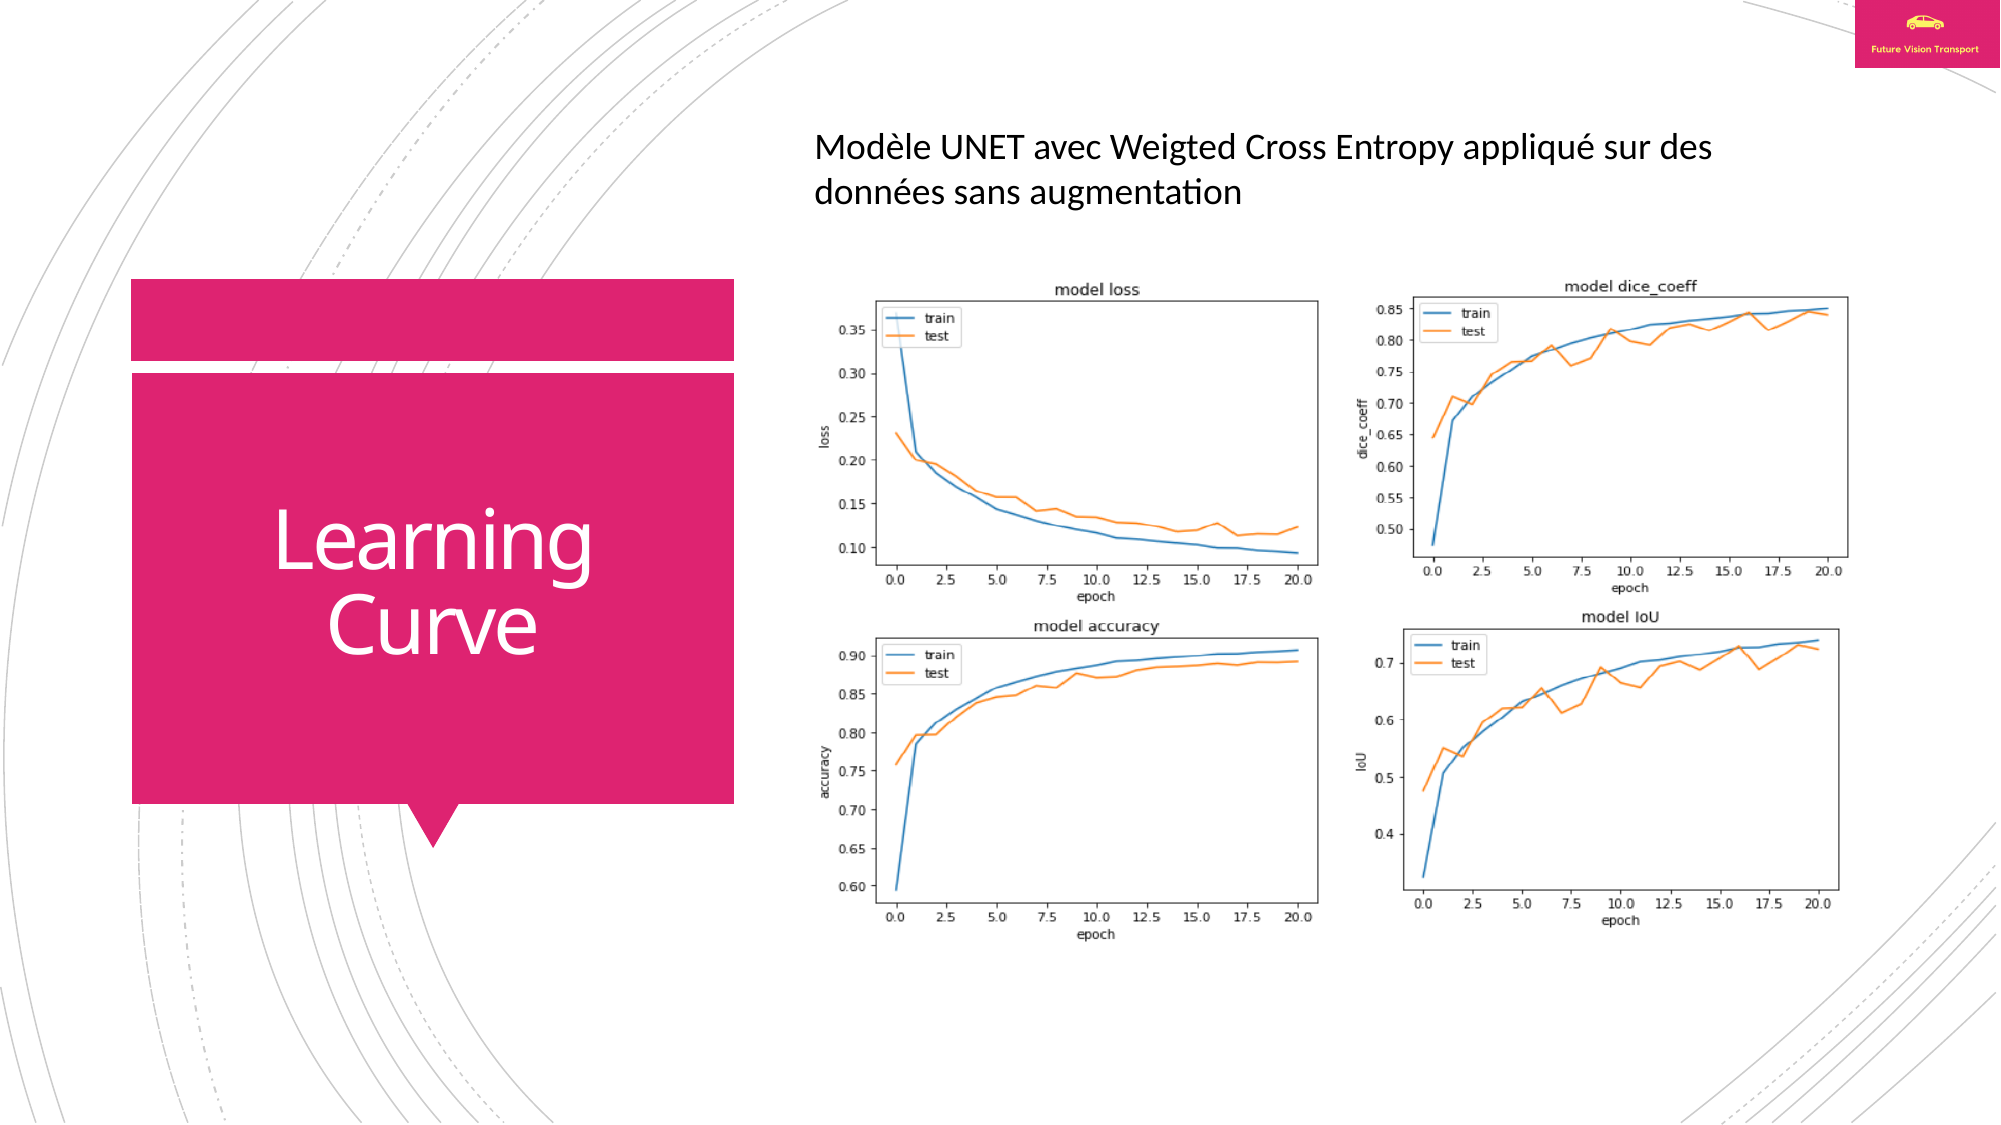

Modèle UNET avec Weigted Cross Entropy appliqué sur des données sans augmentation
# Learning Curve